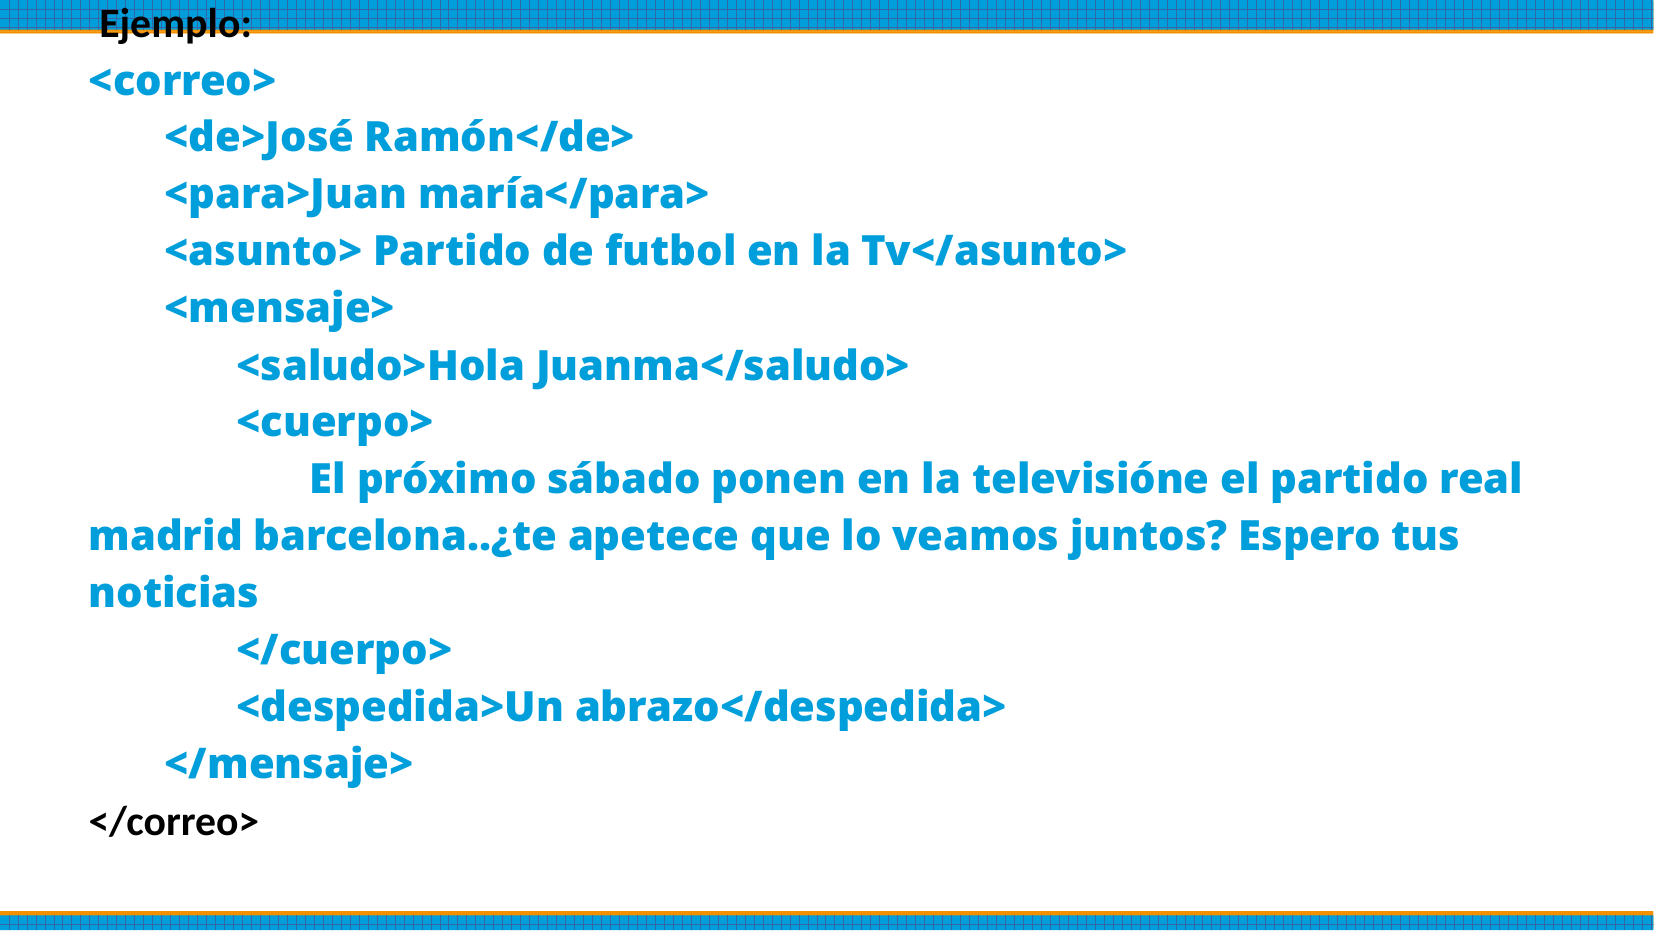

Ejemplo:
<correo>
	<de>José Ramón</de>
	<para>Juan maría</para>
	<asunto> Partido de futbol en la Tv</asunto>
	<mensaje>
		<saludo>Hola Juanma</saludo>
		<cuerpo>
			El próximo sábado ponen en la televisióne el partido real madrid barcelona..¿te apetece que lo veamos juntos? Espero tus noticias
		</cuerpo>
		<despedida>Un abrazo</despedida>
	</mensaje>
</correo>